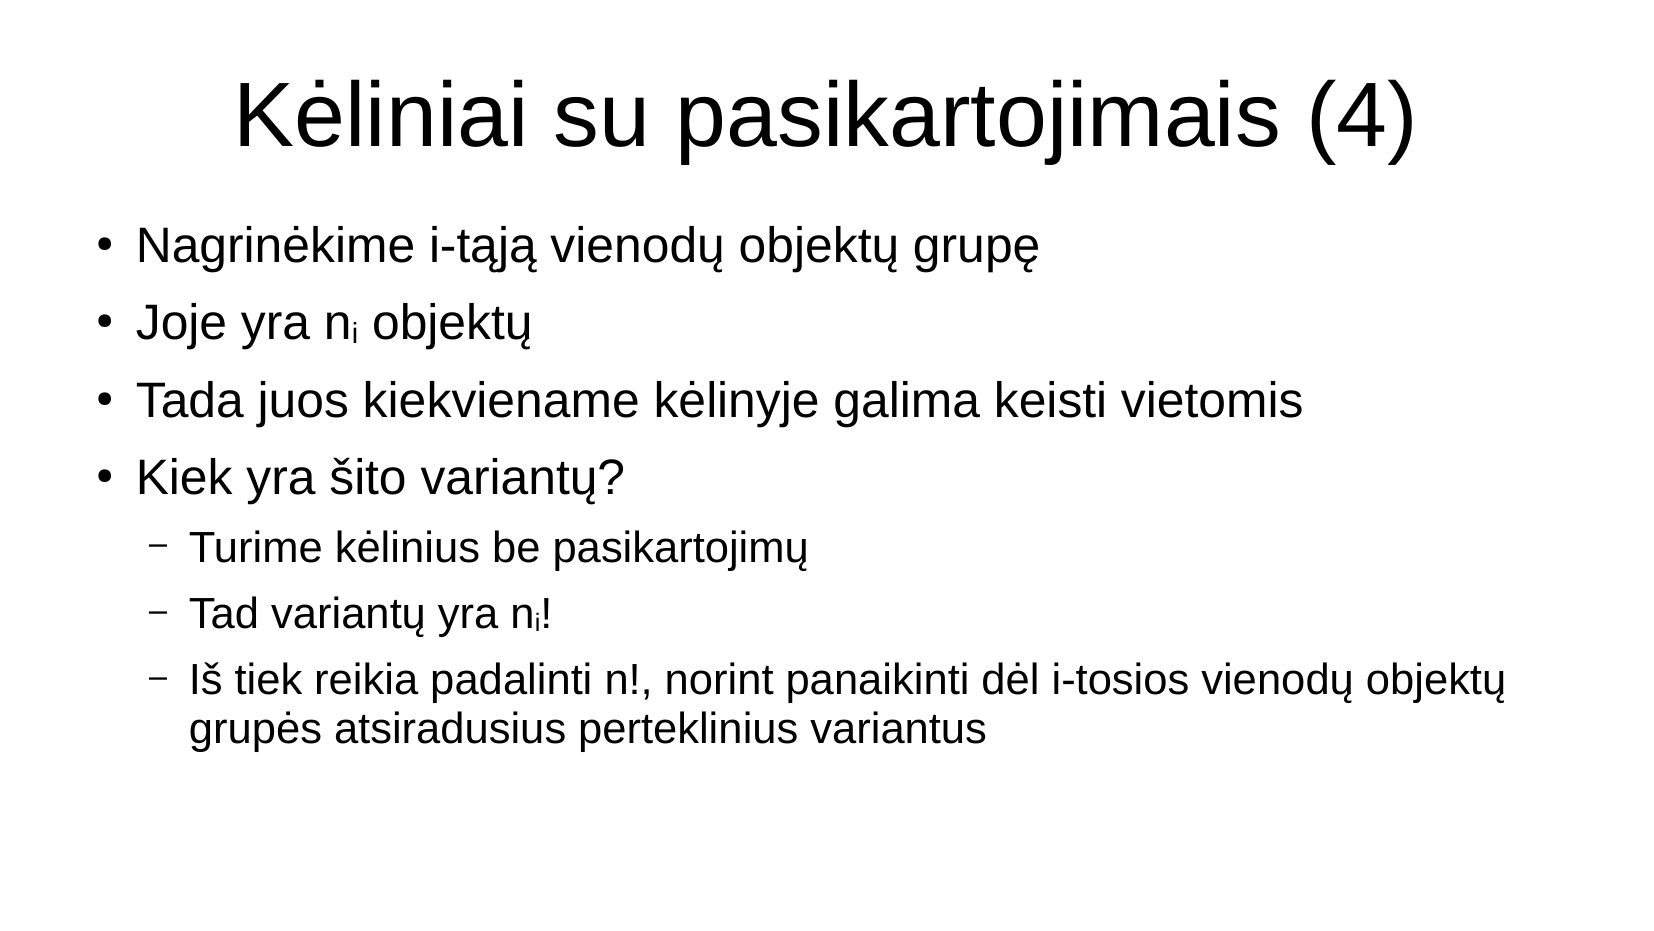

# Kėliniai su pasikartojimais (4)
Nagrinėkime i-tąją vienodų objektų grupę
Joje yra ni objektų
Tada juos kiekviename kėlinyje galima keisti vietomis
Kiek yra šito variantų?
Turime kėlinius be pasikartojimų
Tad variantų yra ni!
Iš tiek reikia padalinti n!, norint panaikinti dėl i-tosios vienodų objektų grupės atsiradusius perteklinius variantus